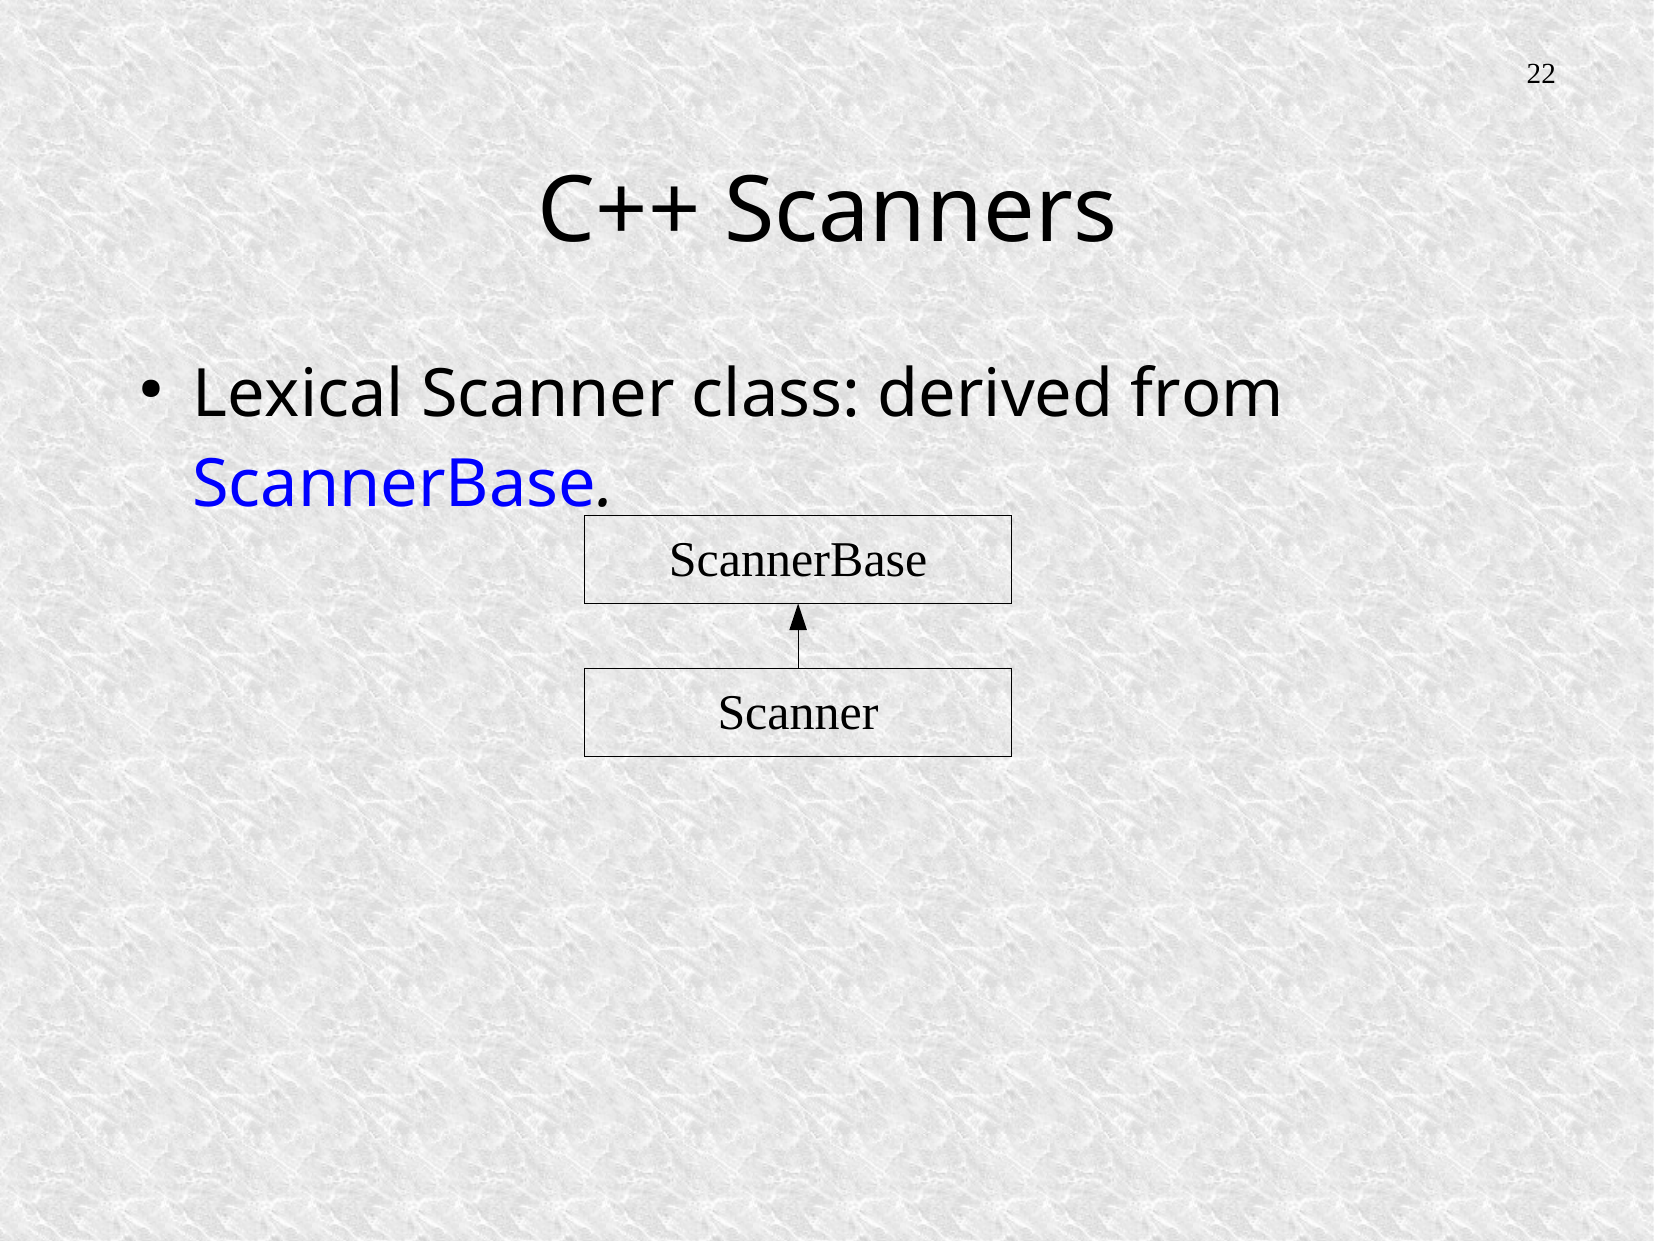

22
# C++ Scanners
Lexical Scanner class: derived from ScannerBase.
ScannerBase
Scanner